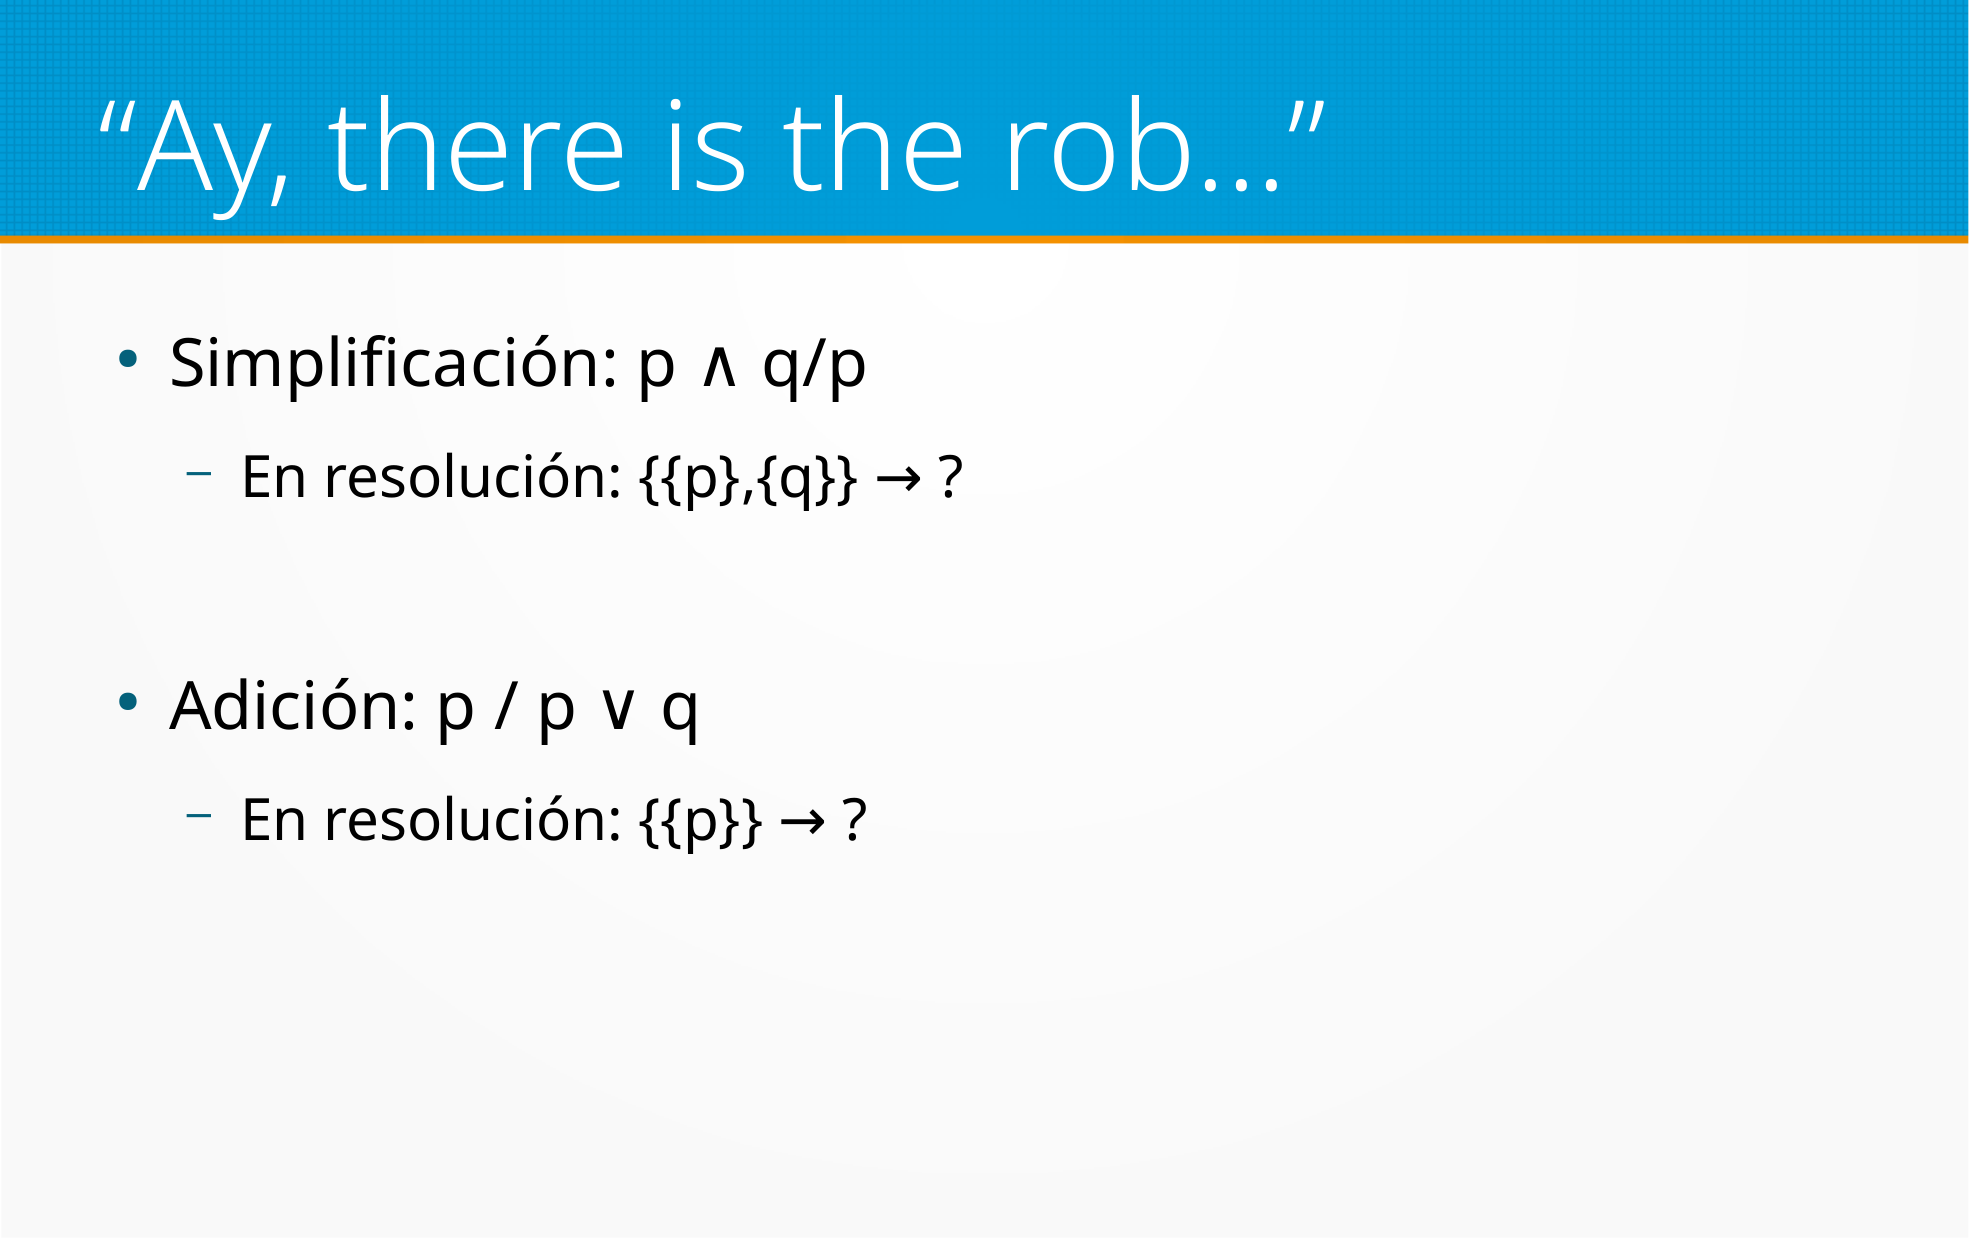

# “Ay, there is the rob...”
Simplificación: p ∧ q/p
En resolución: {{p},{q}} → ?
Adición: p / p ∨ q
En resolución: {{p}} → ?